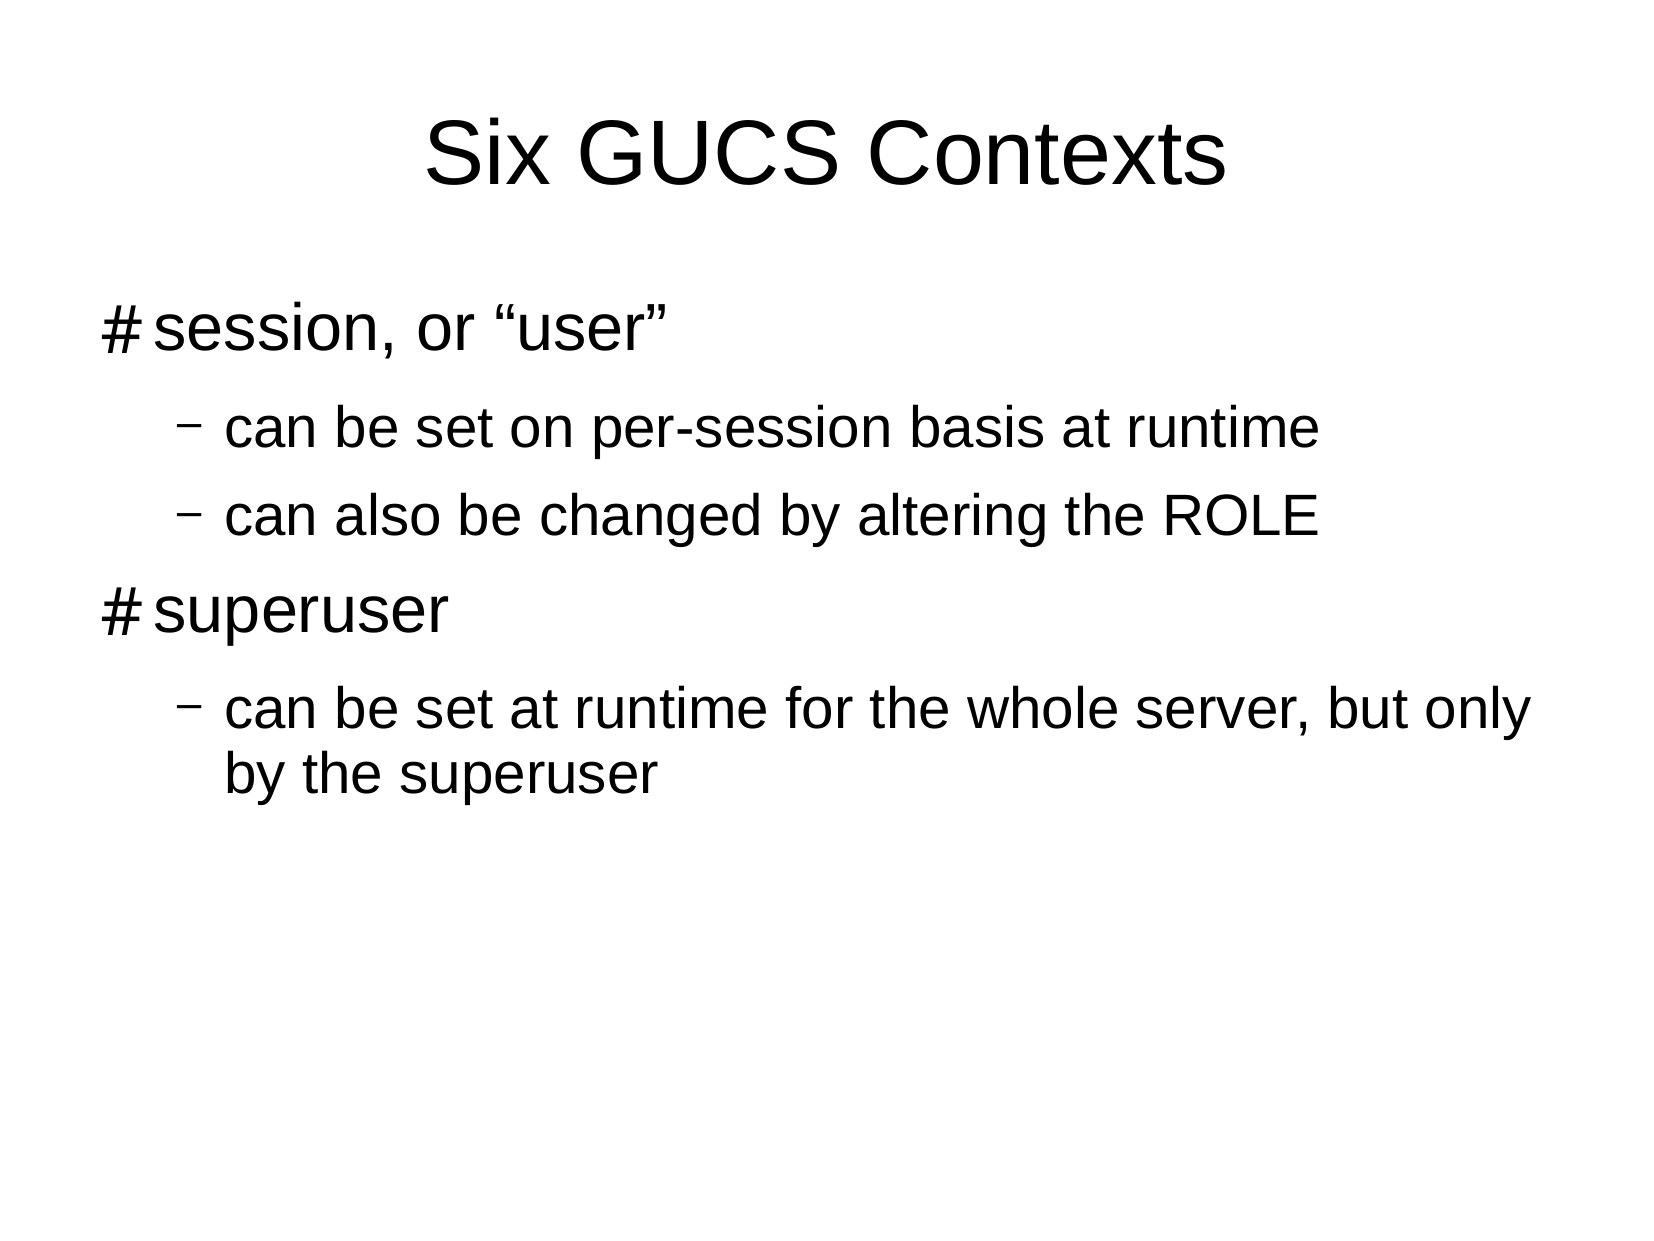

# Six GUCS Contexts
session, or “user”
can be set on per-session basis at runtime
can also be changed by altering the ROLE
superuser
can be set at runtime for the whole server, but only by the superuser